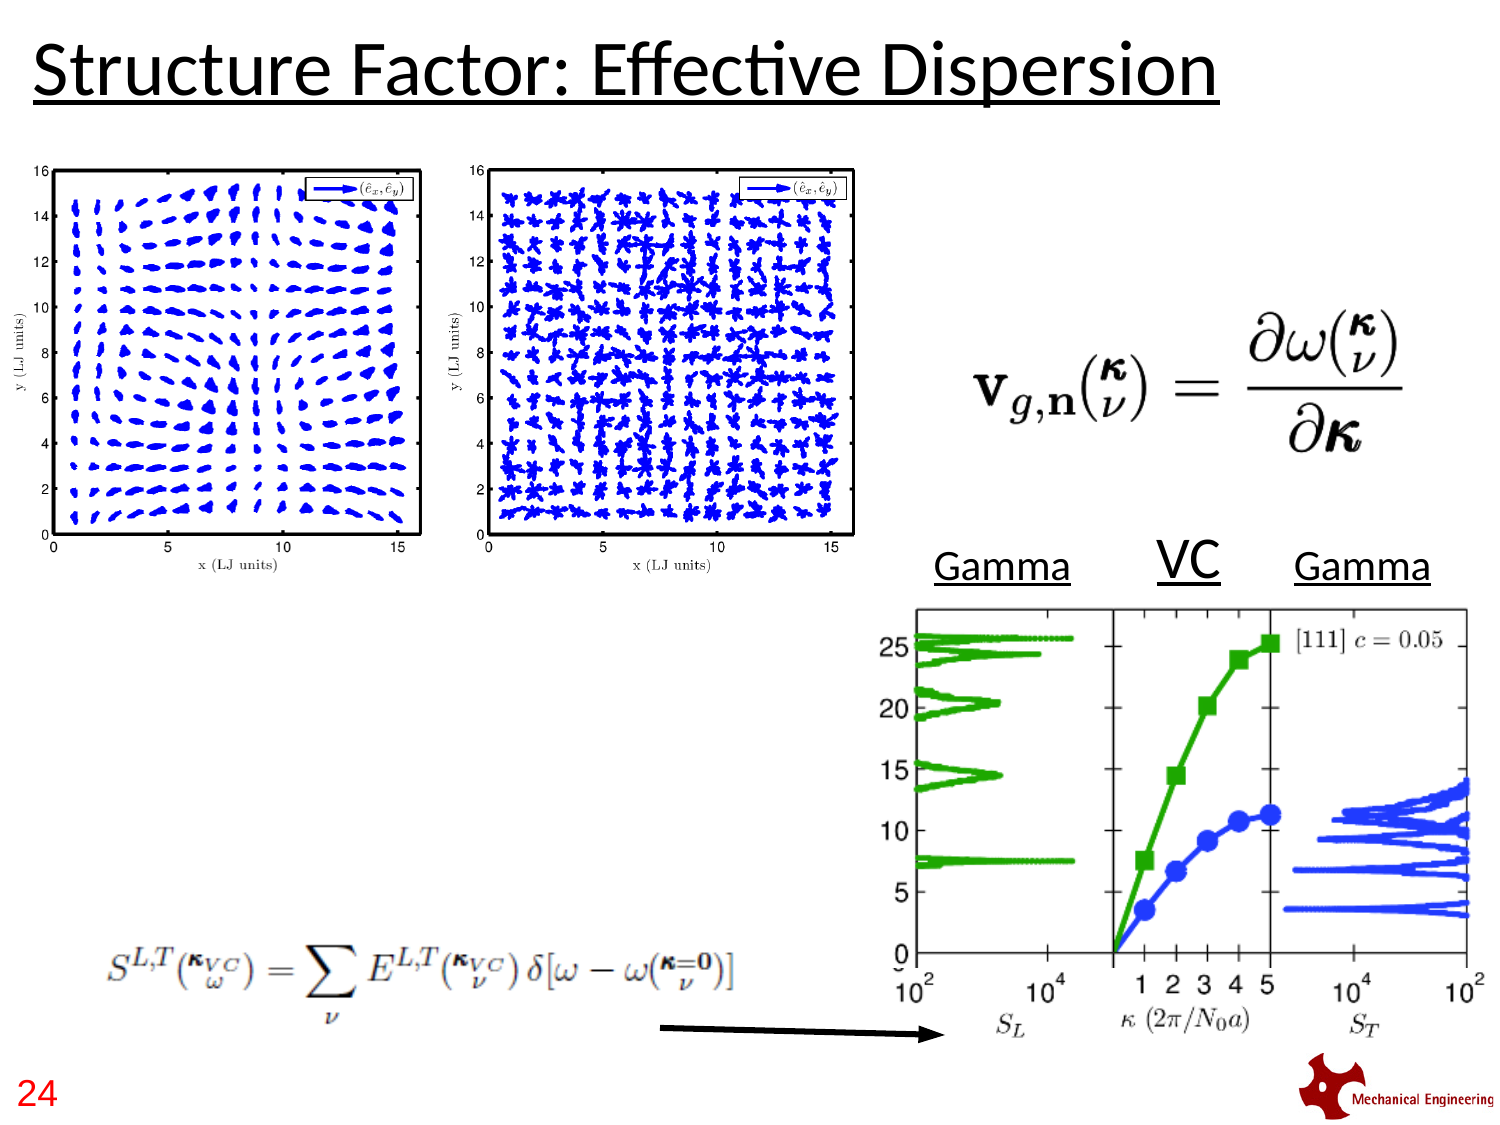

# Structure Factor: Effective Dispersion
VC
Gamma
Gamma